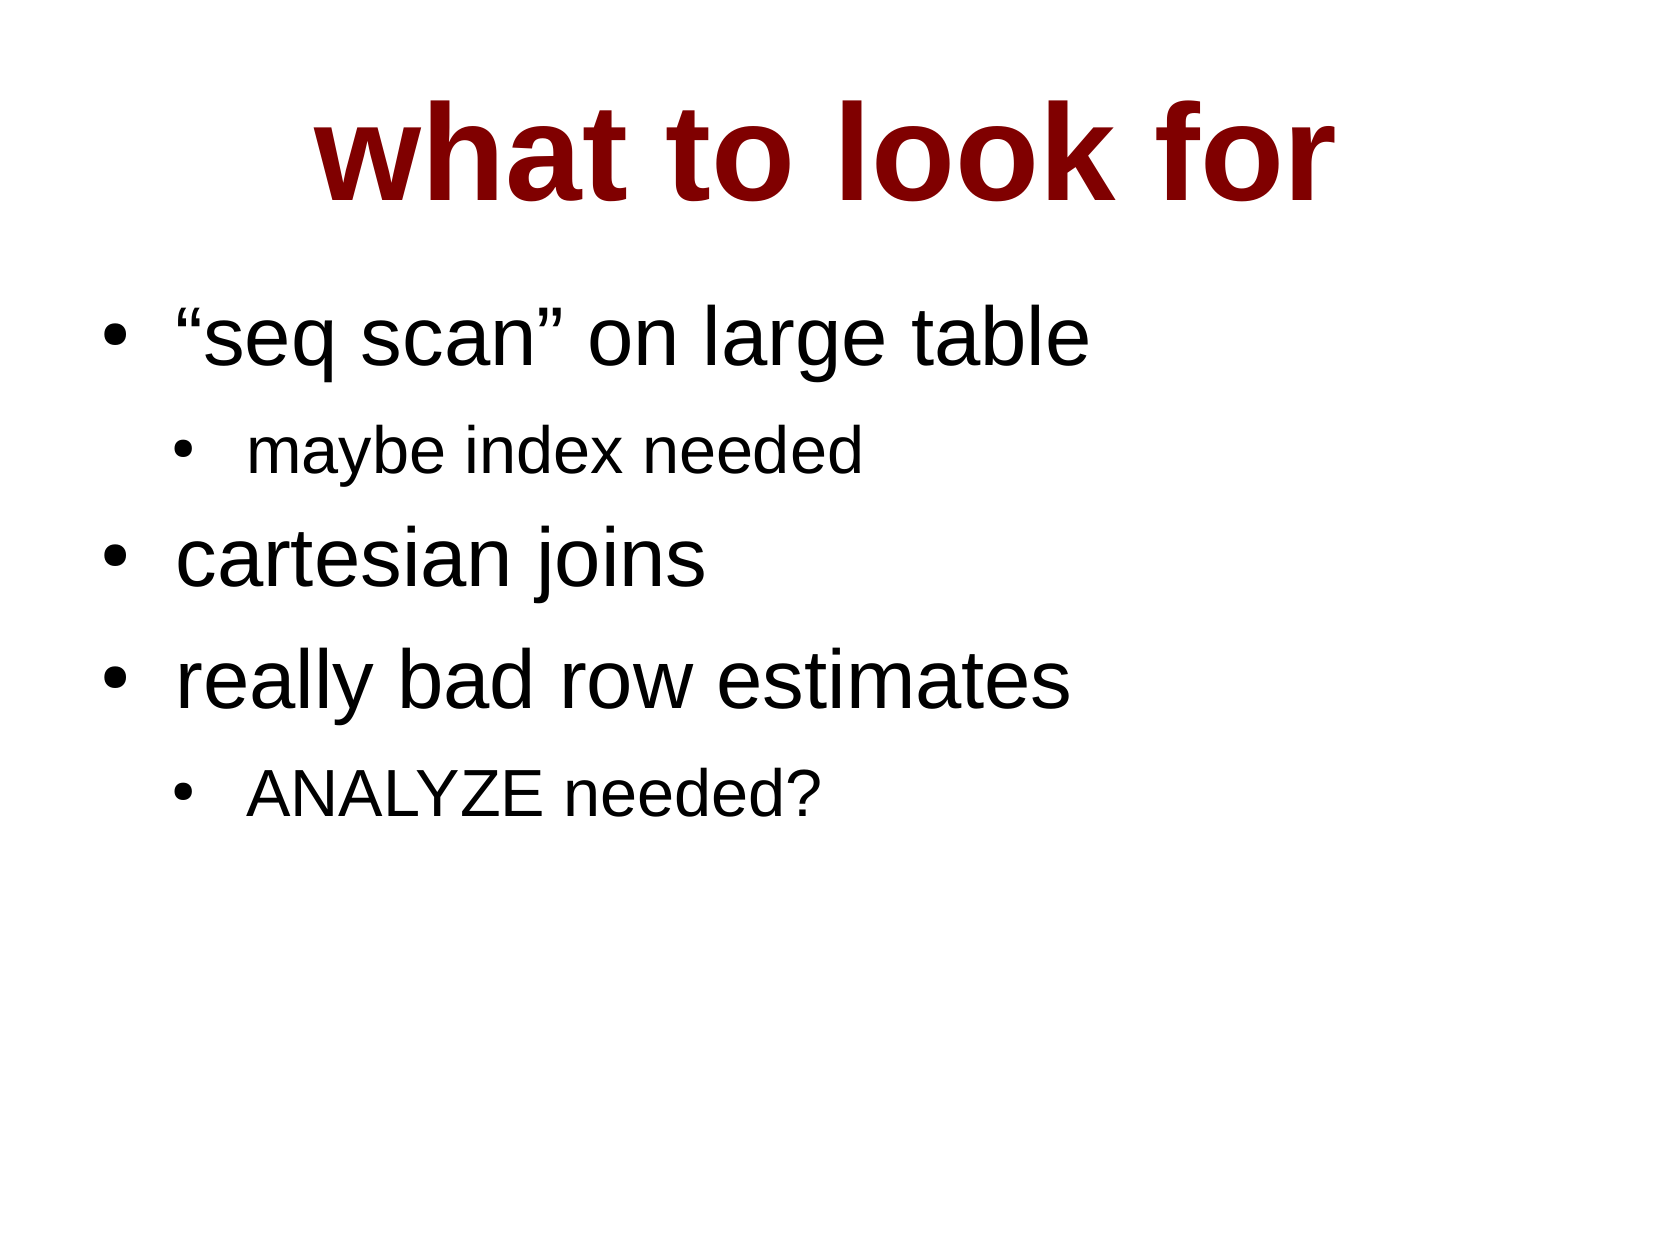

# what to look for
“seq scan” on large table
maybe index needed
cartesian joins
really bad row estimates
ANALYZE needed?